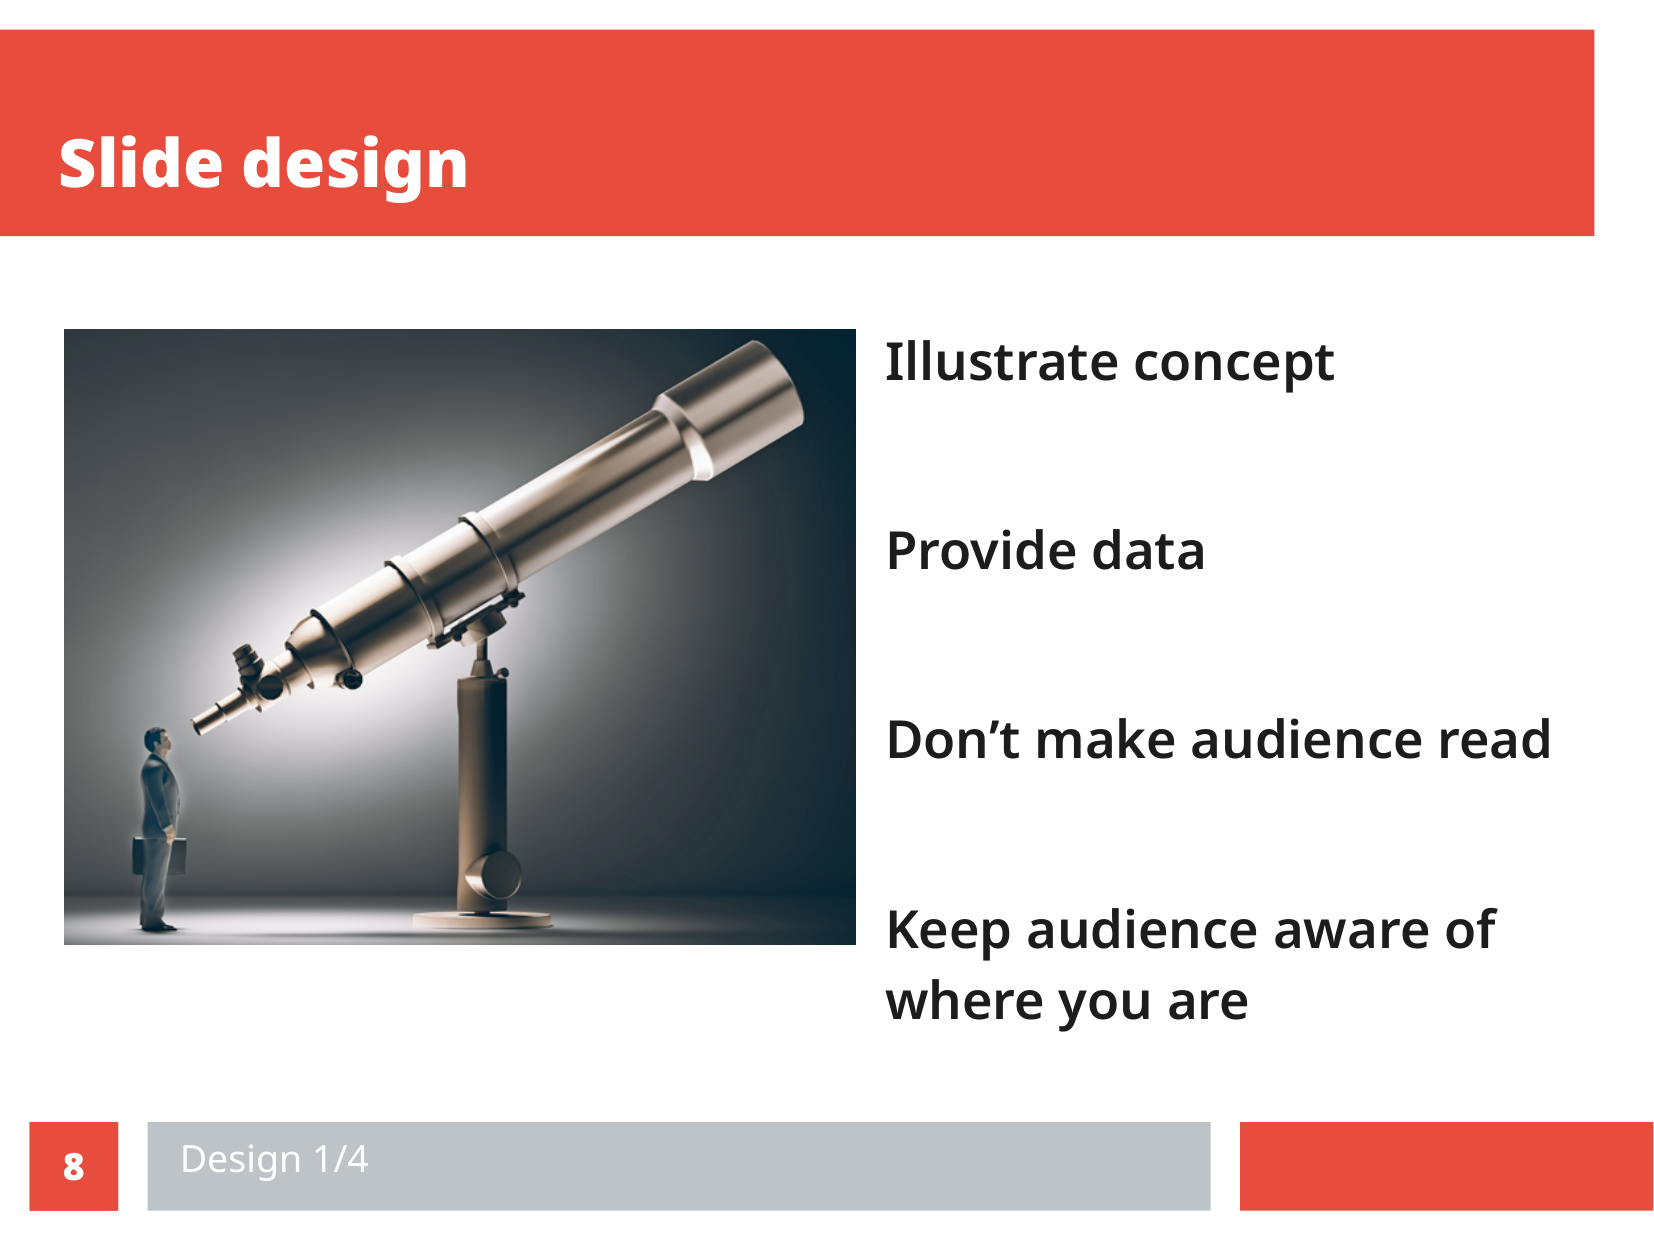

# Slide design
Illustrate concept
Provide data
Don’t make audience read
Keep audience aware of where you are
8
Design 1/4